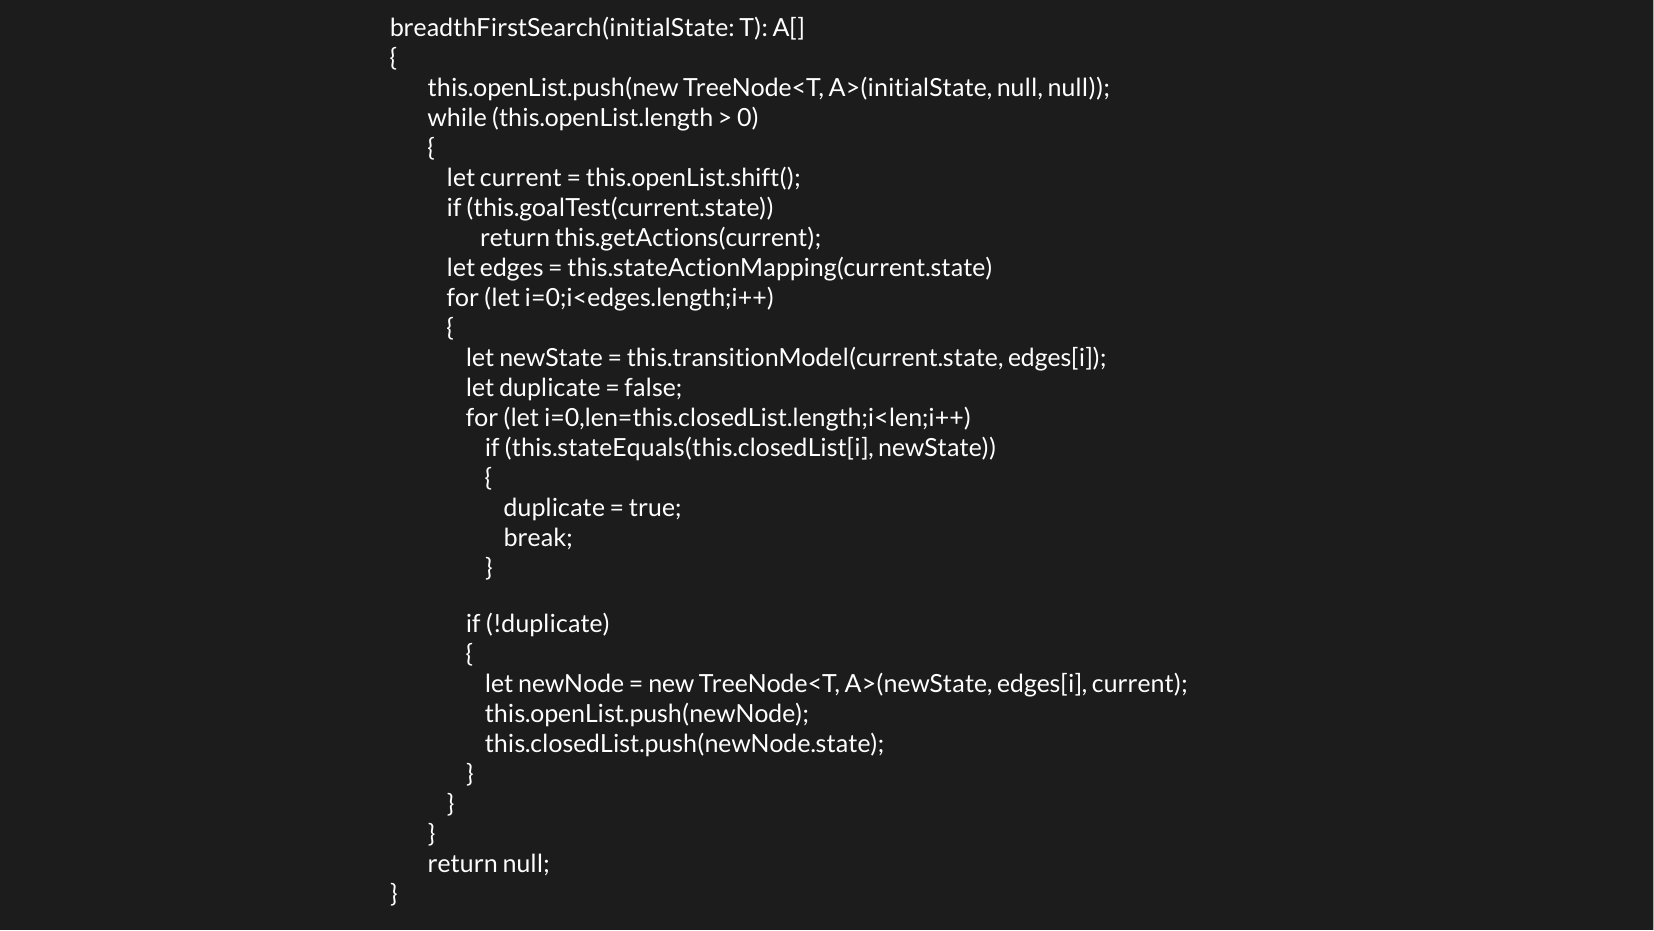

# breadthFirstSearch(initialState: T): A[]
{
 this.openList.push(new TreeNode<T, A>(initialState, null, null));
 while (this.openList.length > 0)
 {
 let current = this.openList.shift();
 if (this.goalTest(current.state))
 return this.getActions(current);
 let edges = this.stateActionMapping(current.state)
 for (let i=0;i<edges.length;i++)
 {
 let newState = this.transitionModel(current.state, edges[i]);
 let duplicate = false;
 for (let i=0,len=this.closedList.length;i<len;i++)
 if (this.stateEquals(this.closedList[i], newState))
 {
 duplicate = true;
 break;
 }
 if (!duplicate)
 {
 let newNode = new TreeNode<T, A>(newState, edges[i], current);
 this.openList.push(newNode);
 this.closedList.push(newNode.state);
 }
 }
 }
 return null;
}